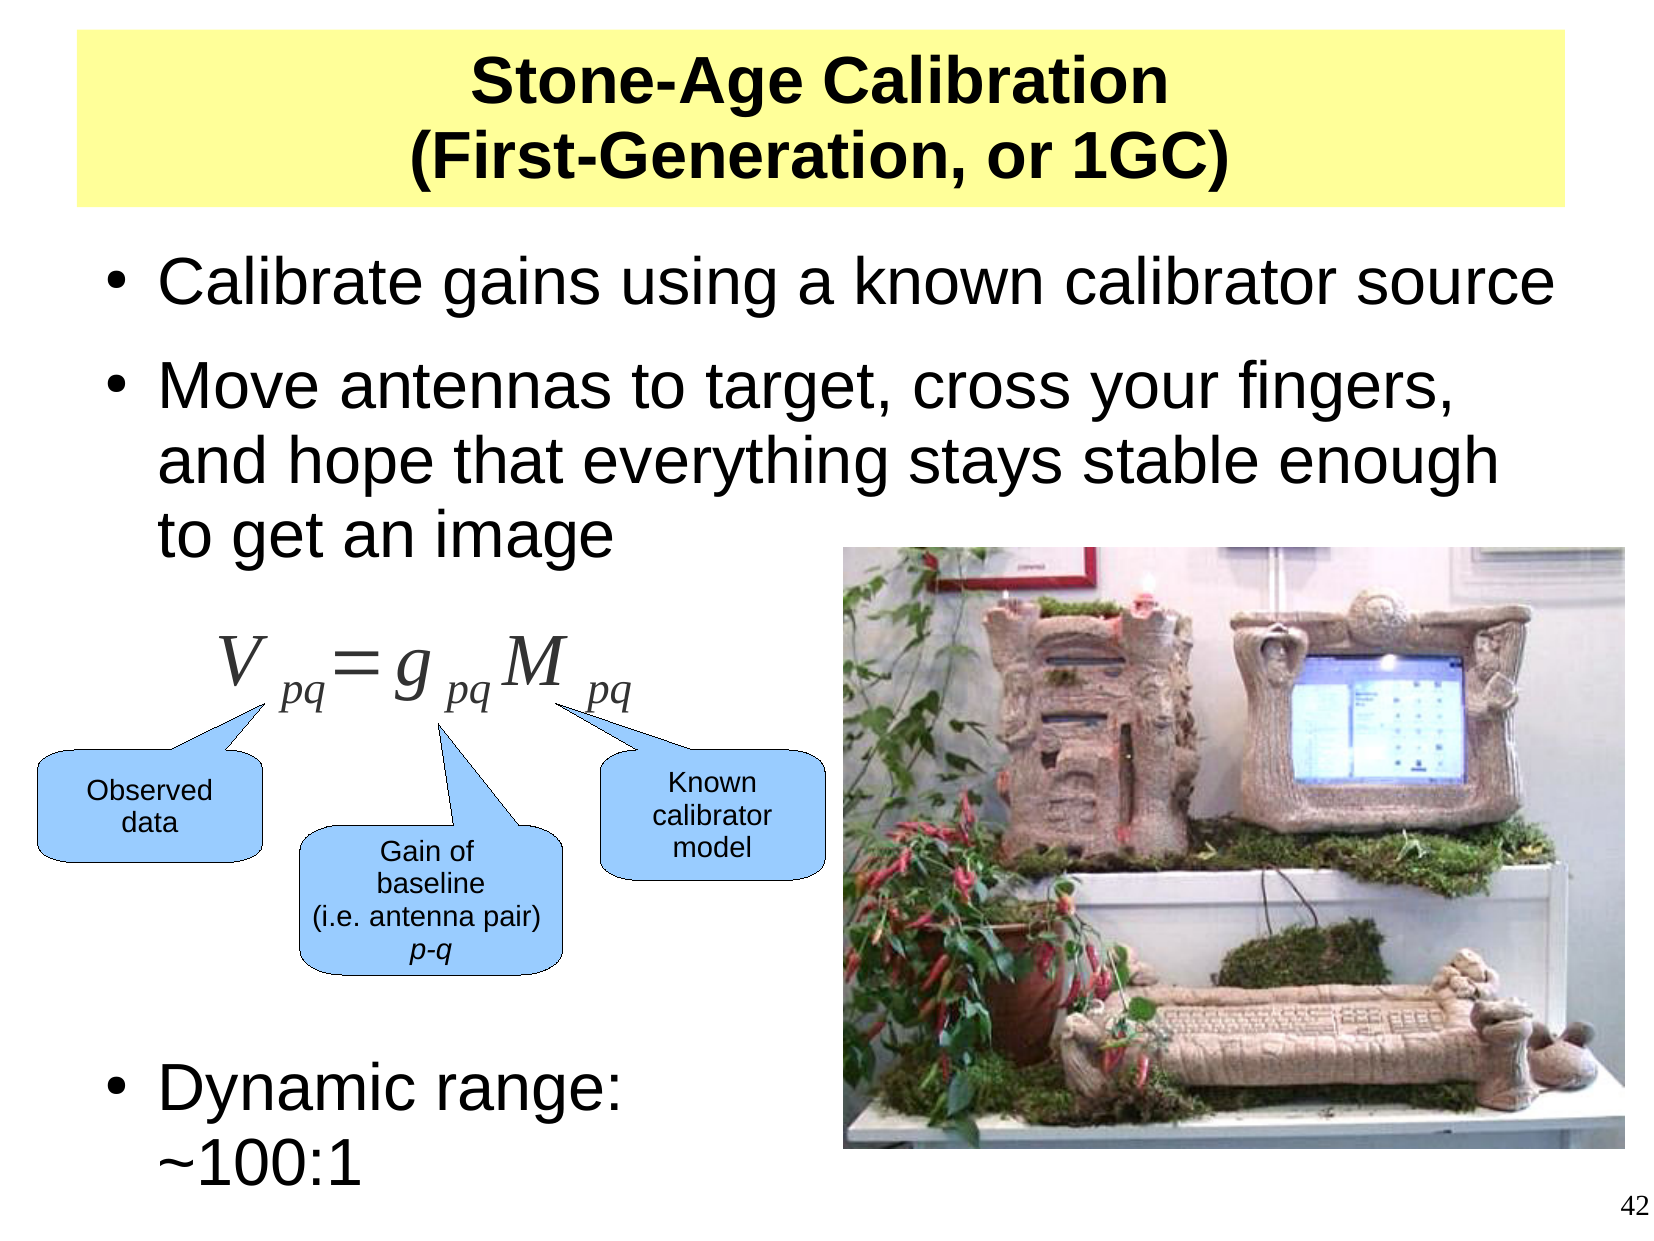

# Stone-Age Calibration (First-Generation, or 1GC)
Calibrate gains using a known calibrator source
Move antennas to target, cross your fingers, and hope that everything stays stable enough to get an image
Dynamic range:
~100:1
Observed
data
Known
calibrator
model
Gain of
baseline
(i.e. antenna pair)
p-q
42